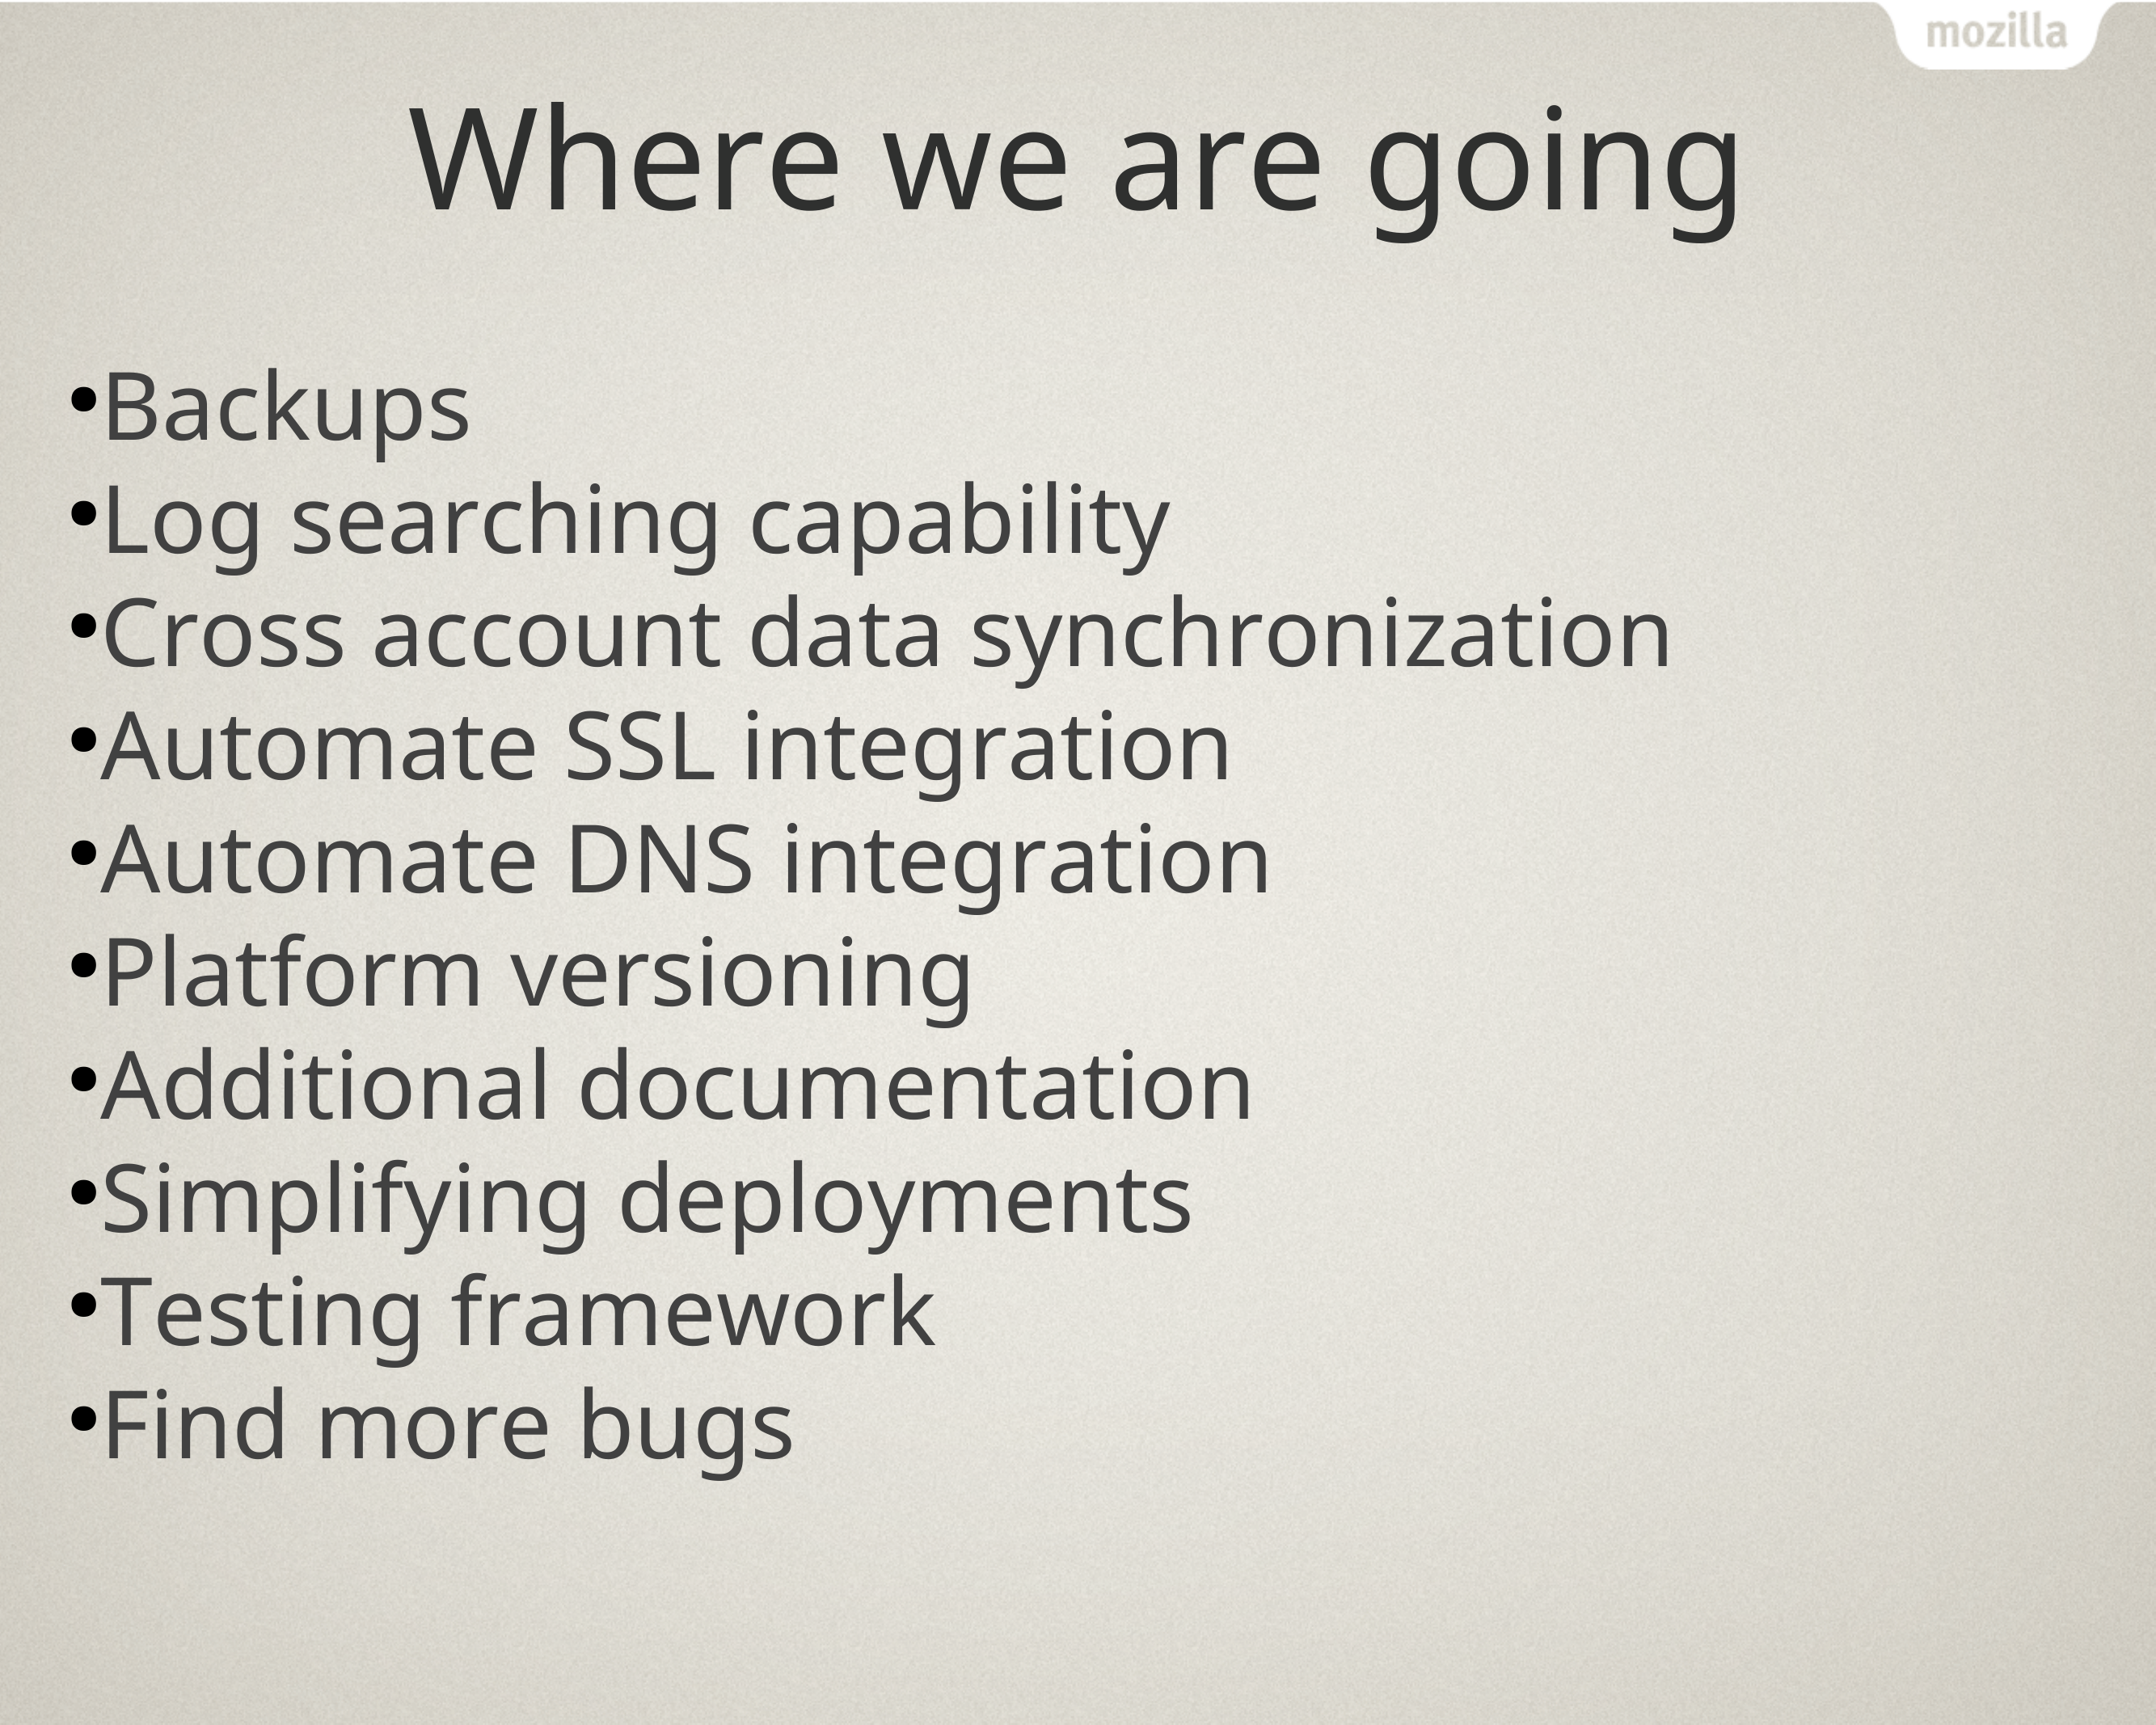

# Where we are going
Backups
Log searching capability
Cross account data synchronization
Automate SSL integration
Automate DNS integration
Platform versioning
Additional documentation
Simplifying deployments
Testing framework
Find more bugs